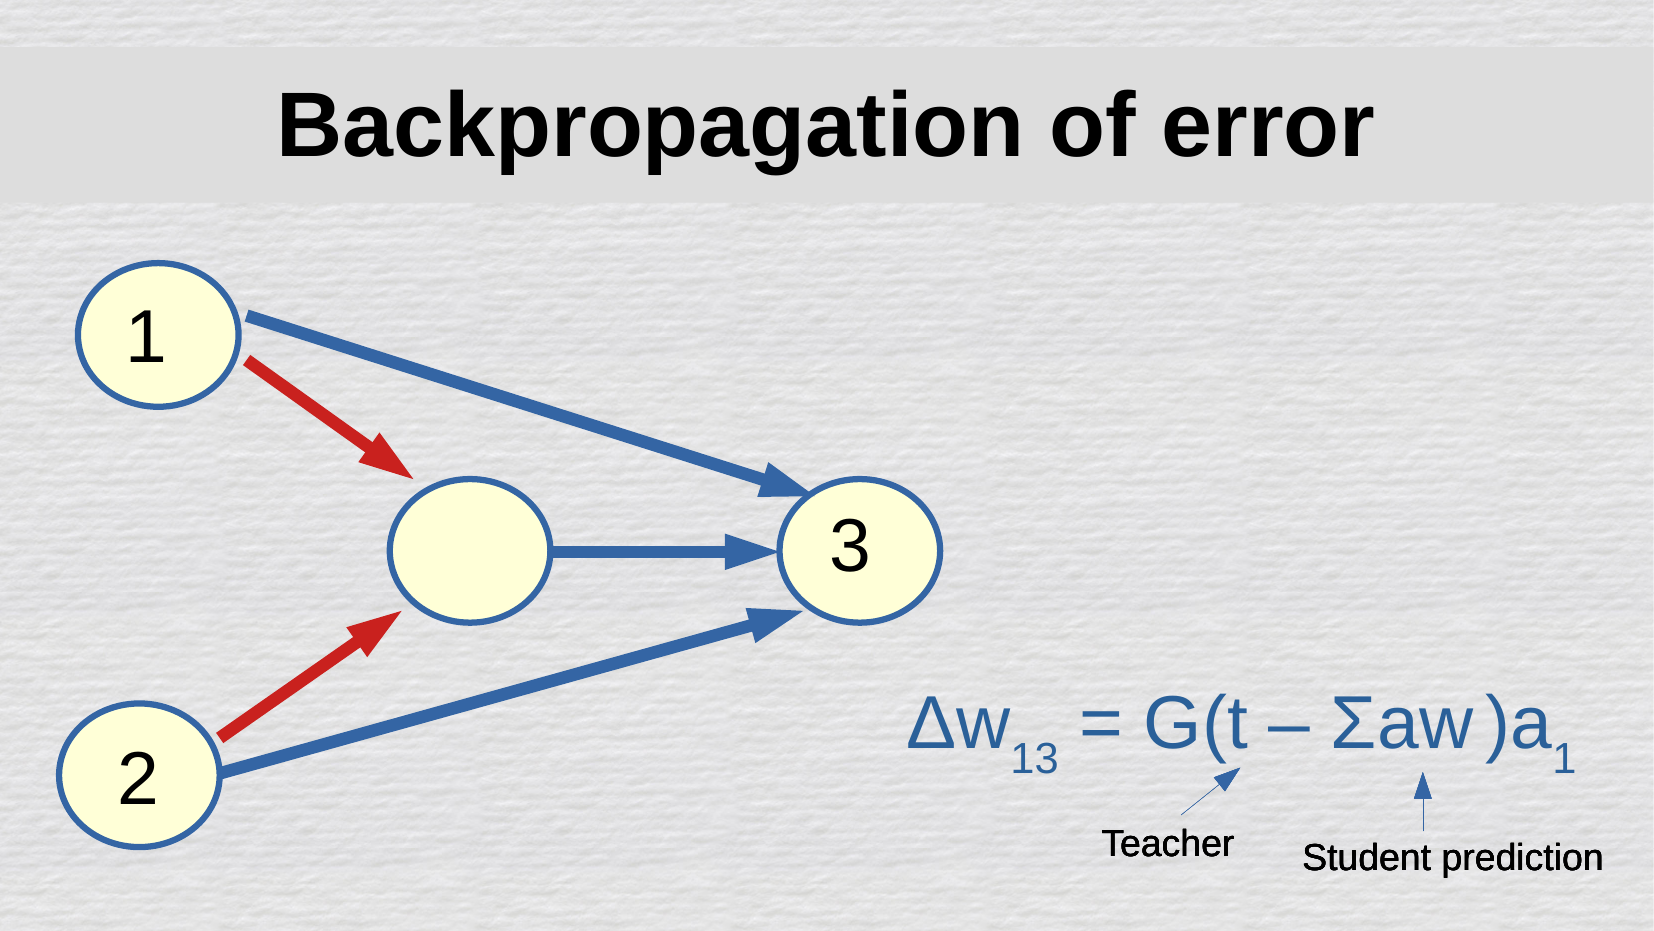

# Backpropagation of error
1
3
Δw13 = G(t – Σaw )a1
2
Teacher
Teacher
Teacher
Teacher
Student prediction
Student prediction
Student prediction
Student prediction